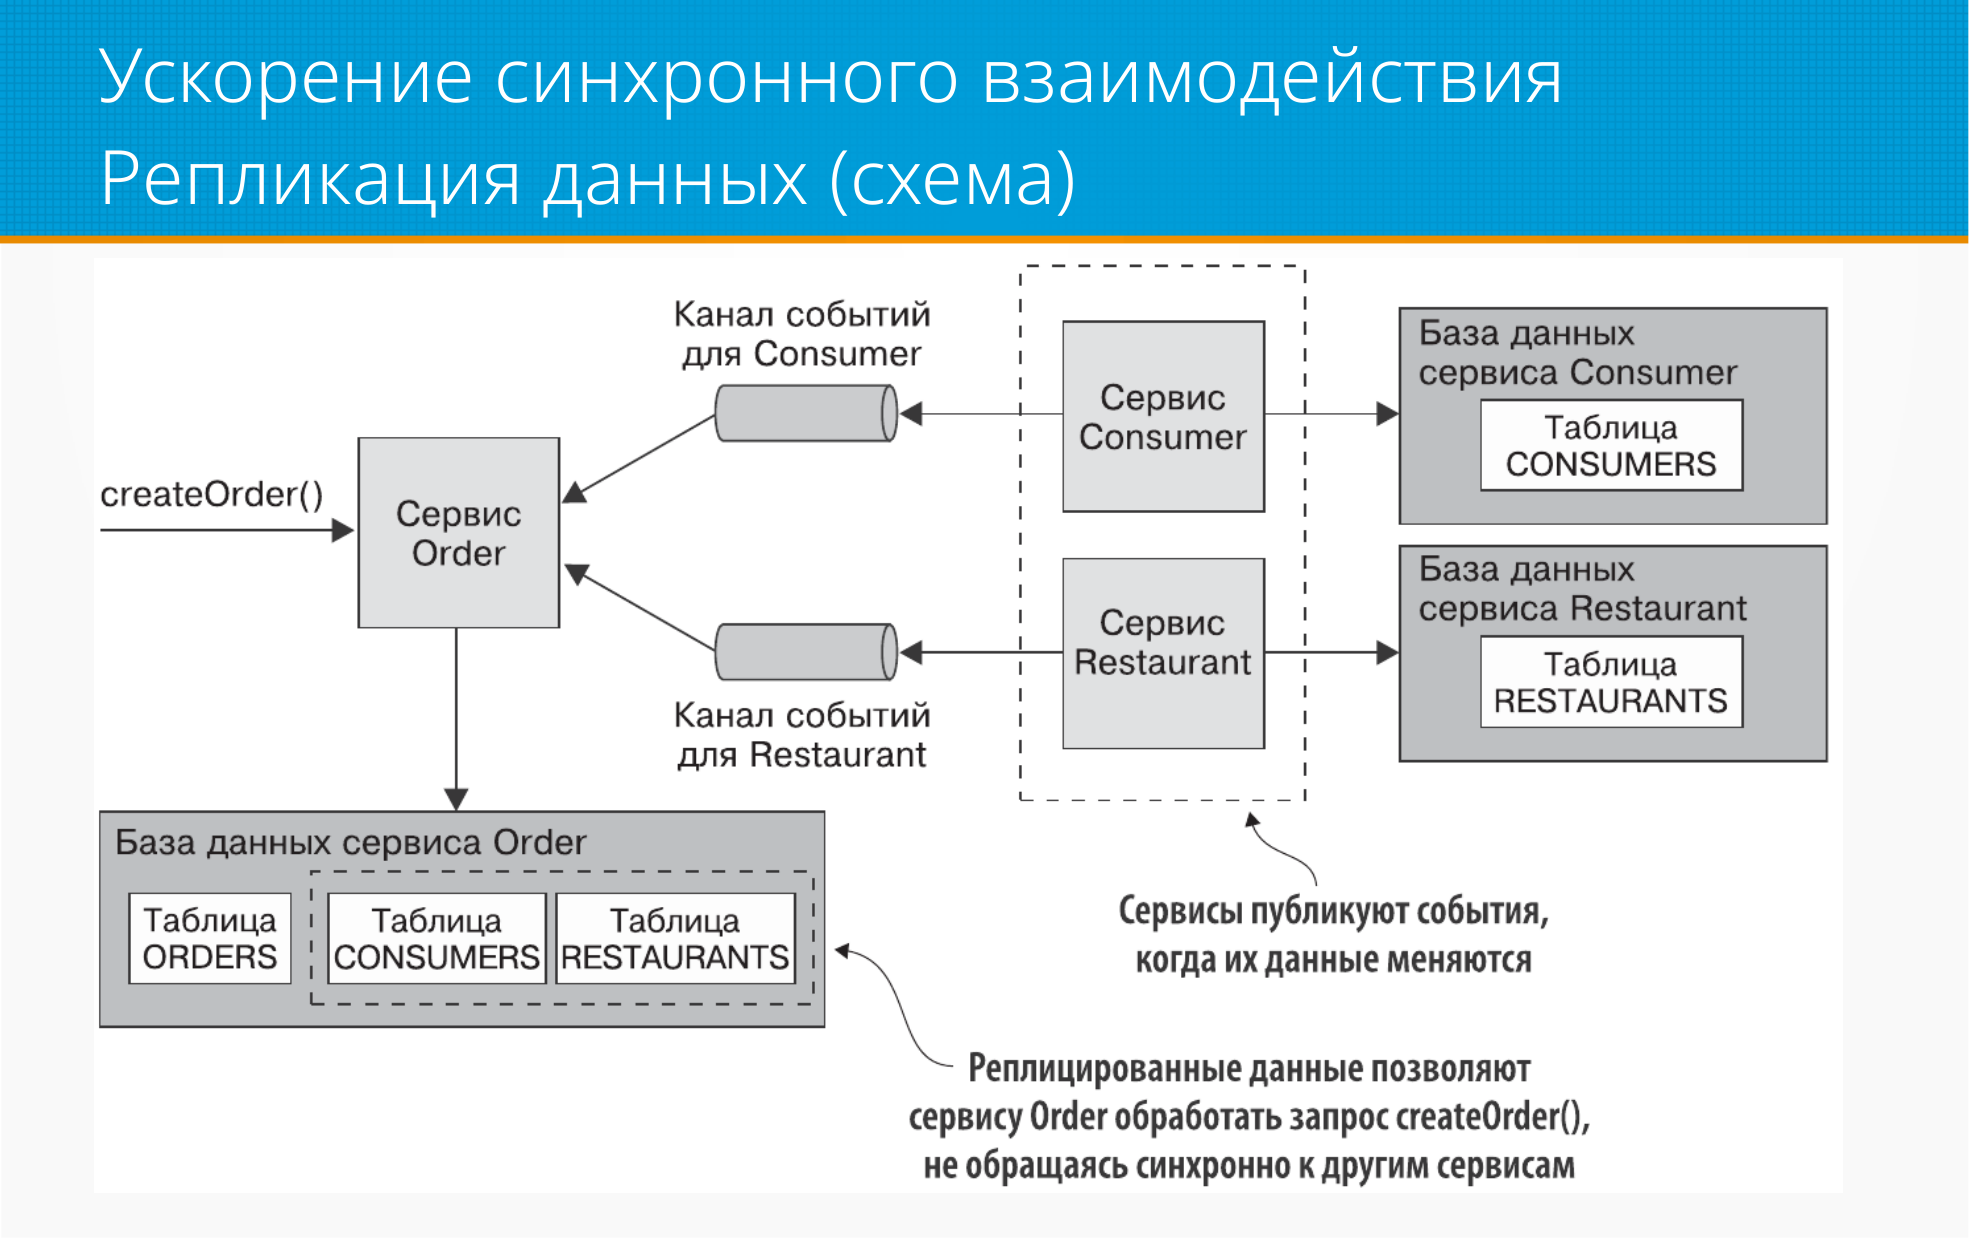

# Ускорение синхронного взаимодействия Репликация данных (схема)